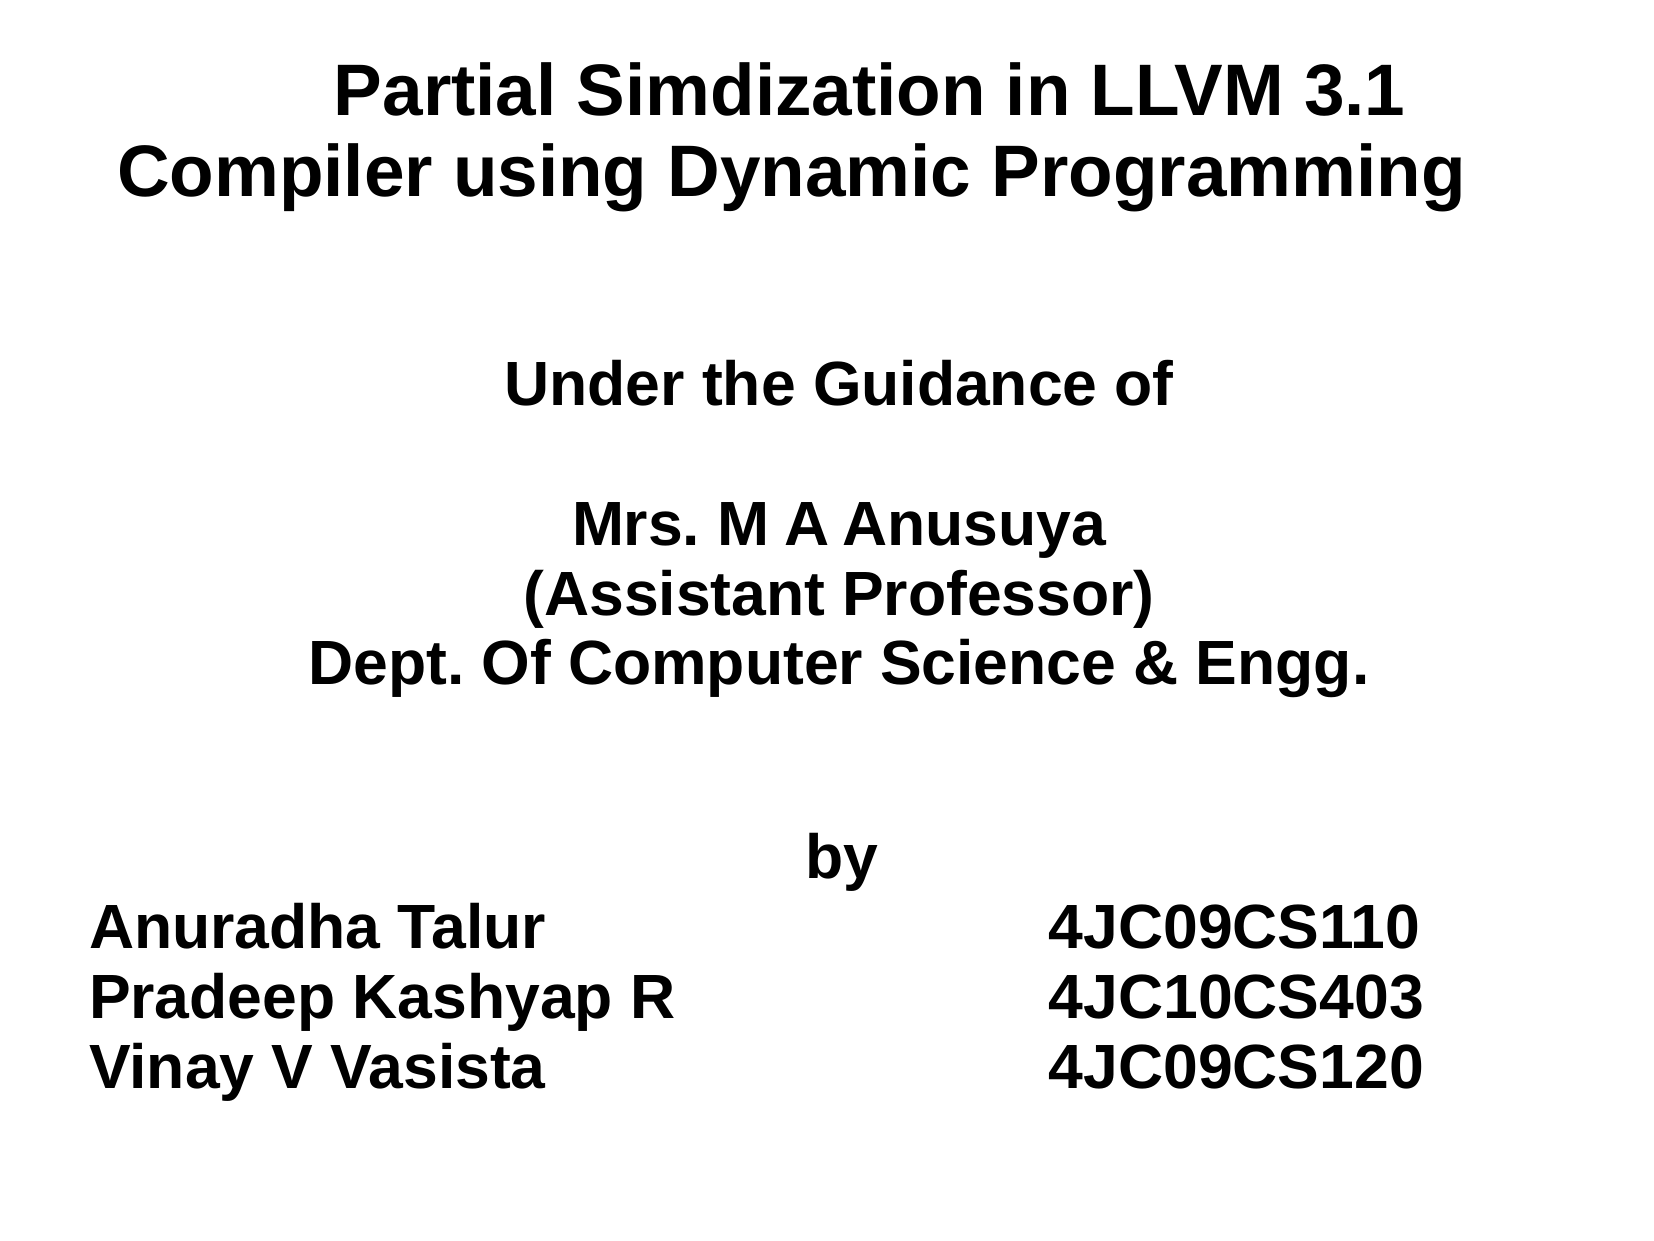

Partial Simdization in LLVM 3.1
Compiler using Dynamic Programming
Under the Guidance of
Mrs. M A Anusuya
(Assistant Professor)
Dept. Of Computer Science & Engg.
by
Anuradha Talur 							4JC09CS110
Pradeep Kashyap R						4JC10CS403
Vinay V Vasista							4JC09CS120